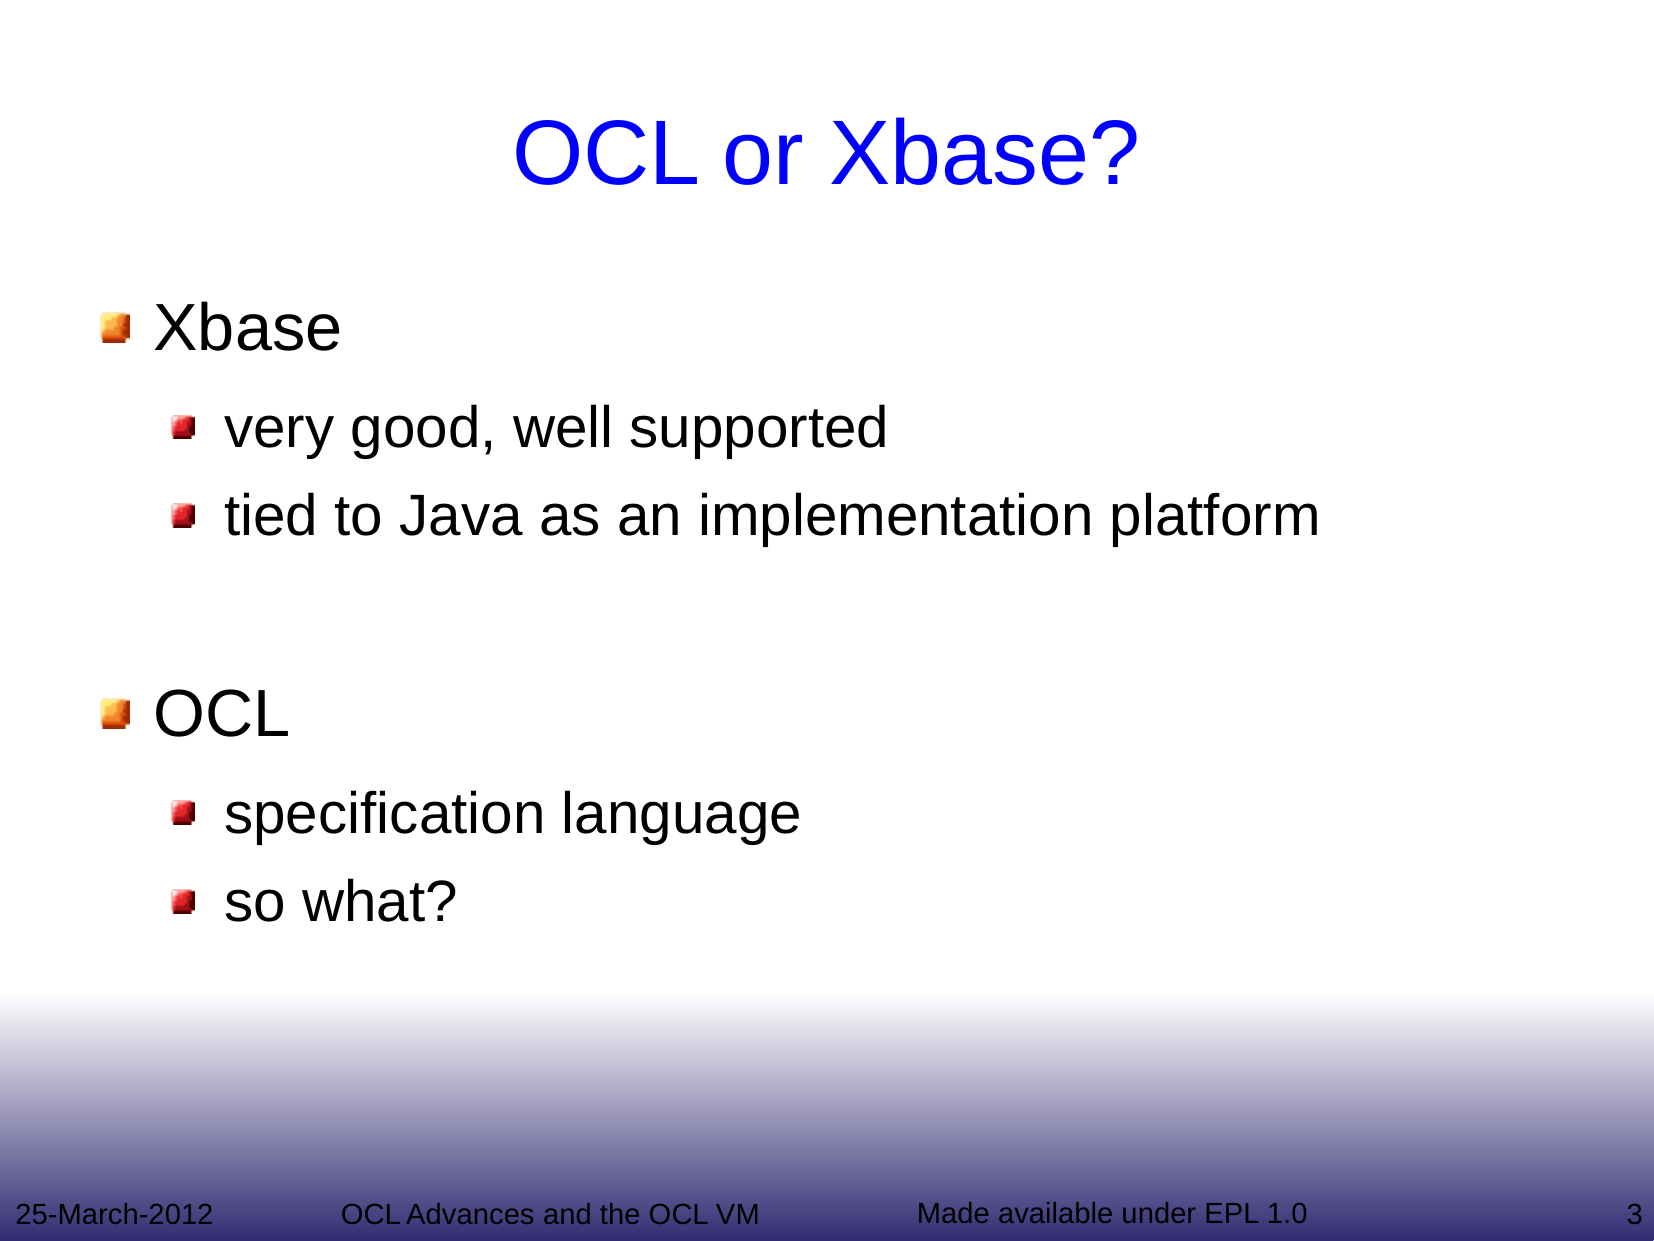

# OCL or Xbase?
Xbase
very good, well supported
tied to Java as an implementation platform
OCL
specification language
so what?
25-March-2012
OCL Advances and the OCL VM
3